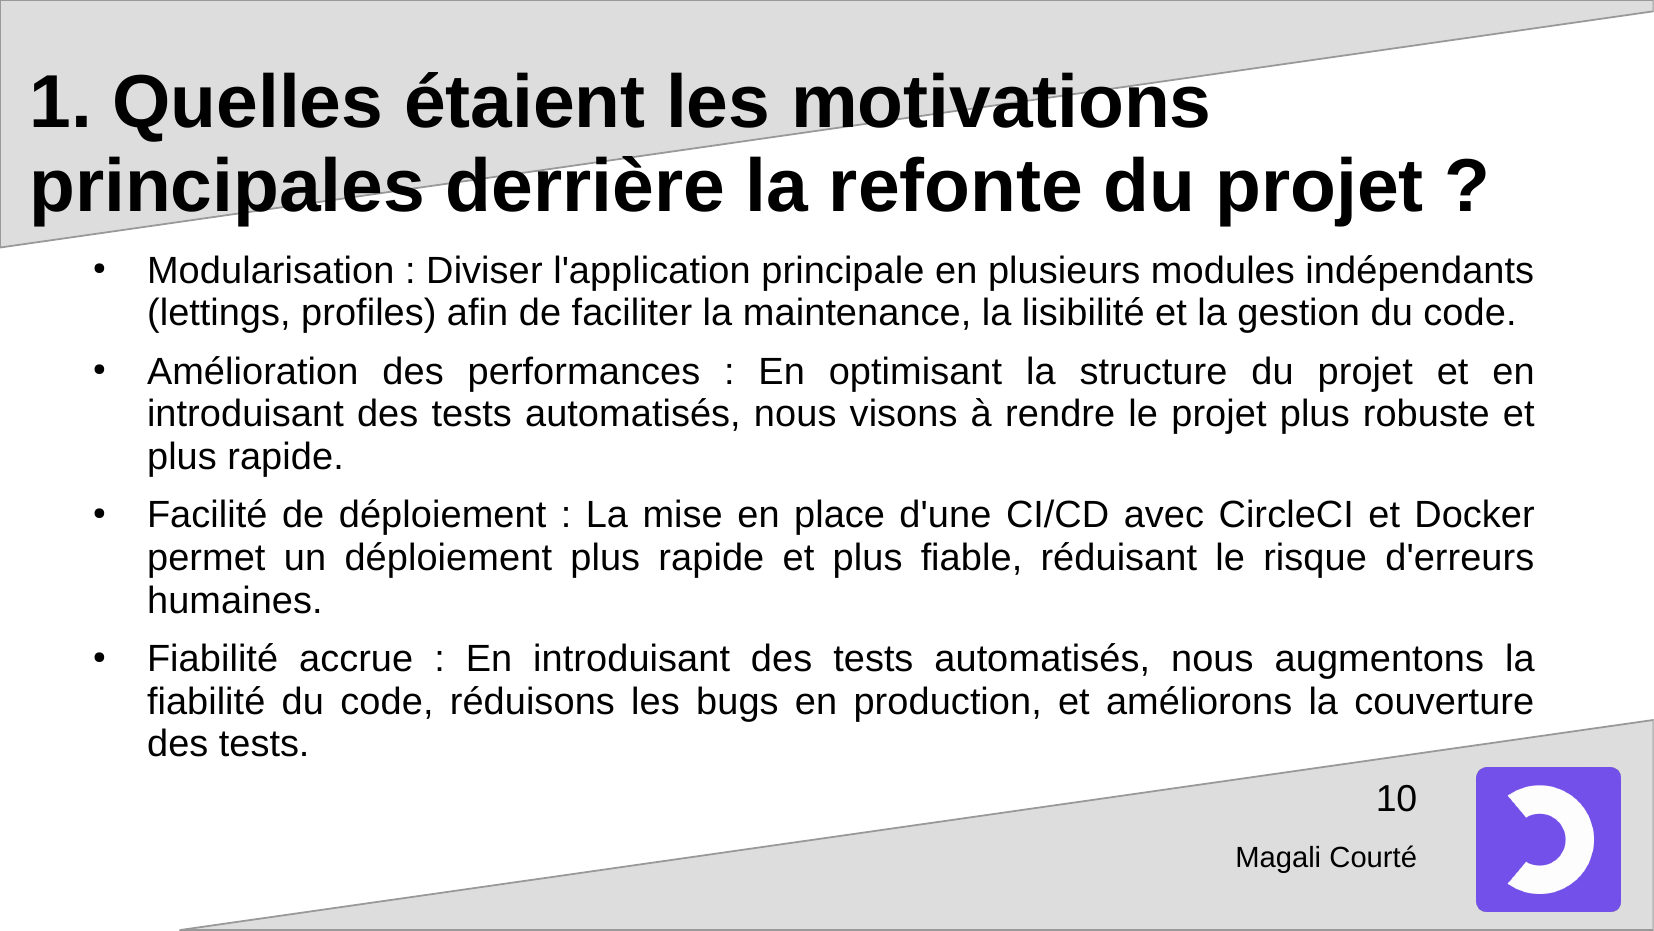

# 1. Quelles étaient les motivations principales derrière la refonte du projet ?
Modularisation : Diviser l'application principale en plusieurs modules indépendants (lettings, profiles) afin de faciliter la maintenance, la lisibilité et la gestion du code.
Amélioration des performances : En optimisant la structure du projet et en introduisant des tests automatisés, nous visons à rendre le projet plus robuste et plus rapide.
Facilité de déploiement : La mise en place d'une CI/CD avec CircleCI et Docker permet un déploiement plus rapide et plus fiable, réduisant le risque d'erreurs humaines.
Fiabilité accrue : En introduisant des tests automatisés, nous augmentons la fiabilité du code, réduisons les bugs en production, et améliorons la couverture des tests.
10